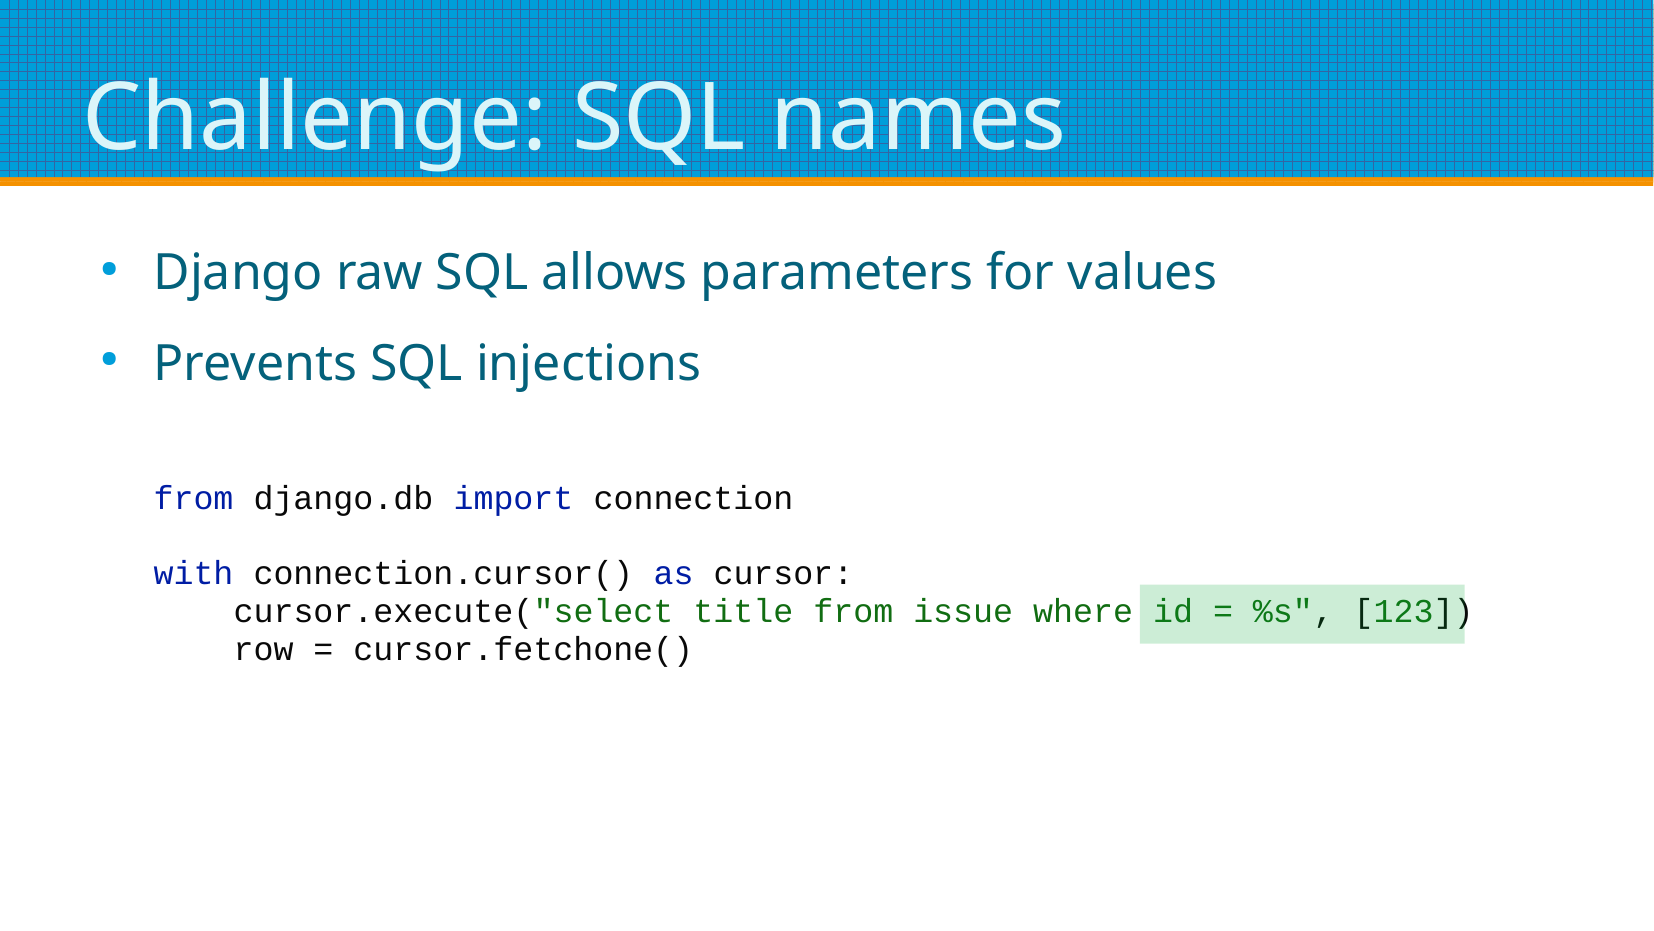

# Challenge: SQL names
Django raw SQL allows parameters for values
Prevents SQL injections
from django.db import connection
with connection.cursor() as cursor:
 cursor.execute("select title from issue where id = %s", [123])
 row = cursor.fetchone()